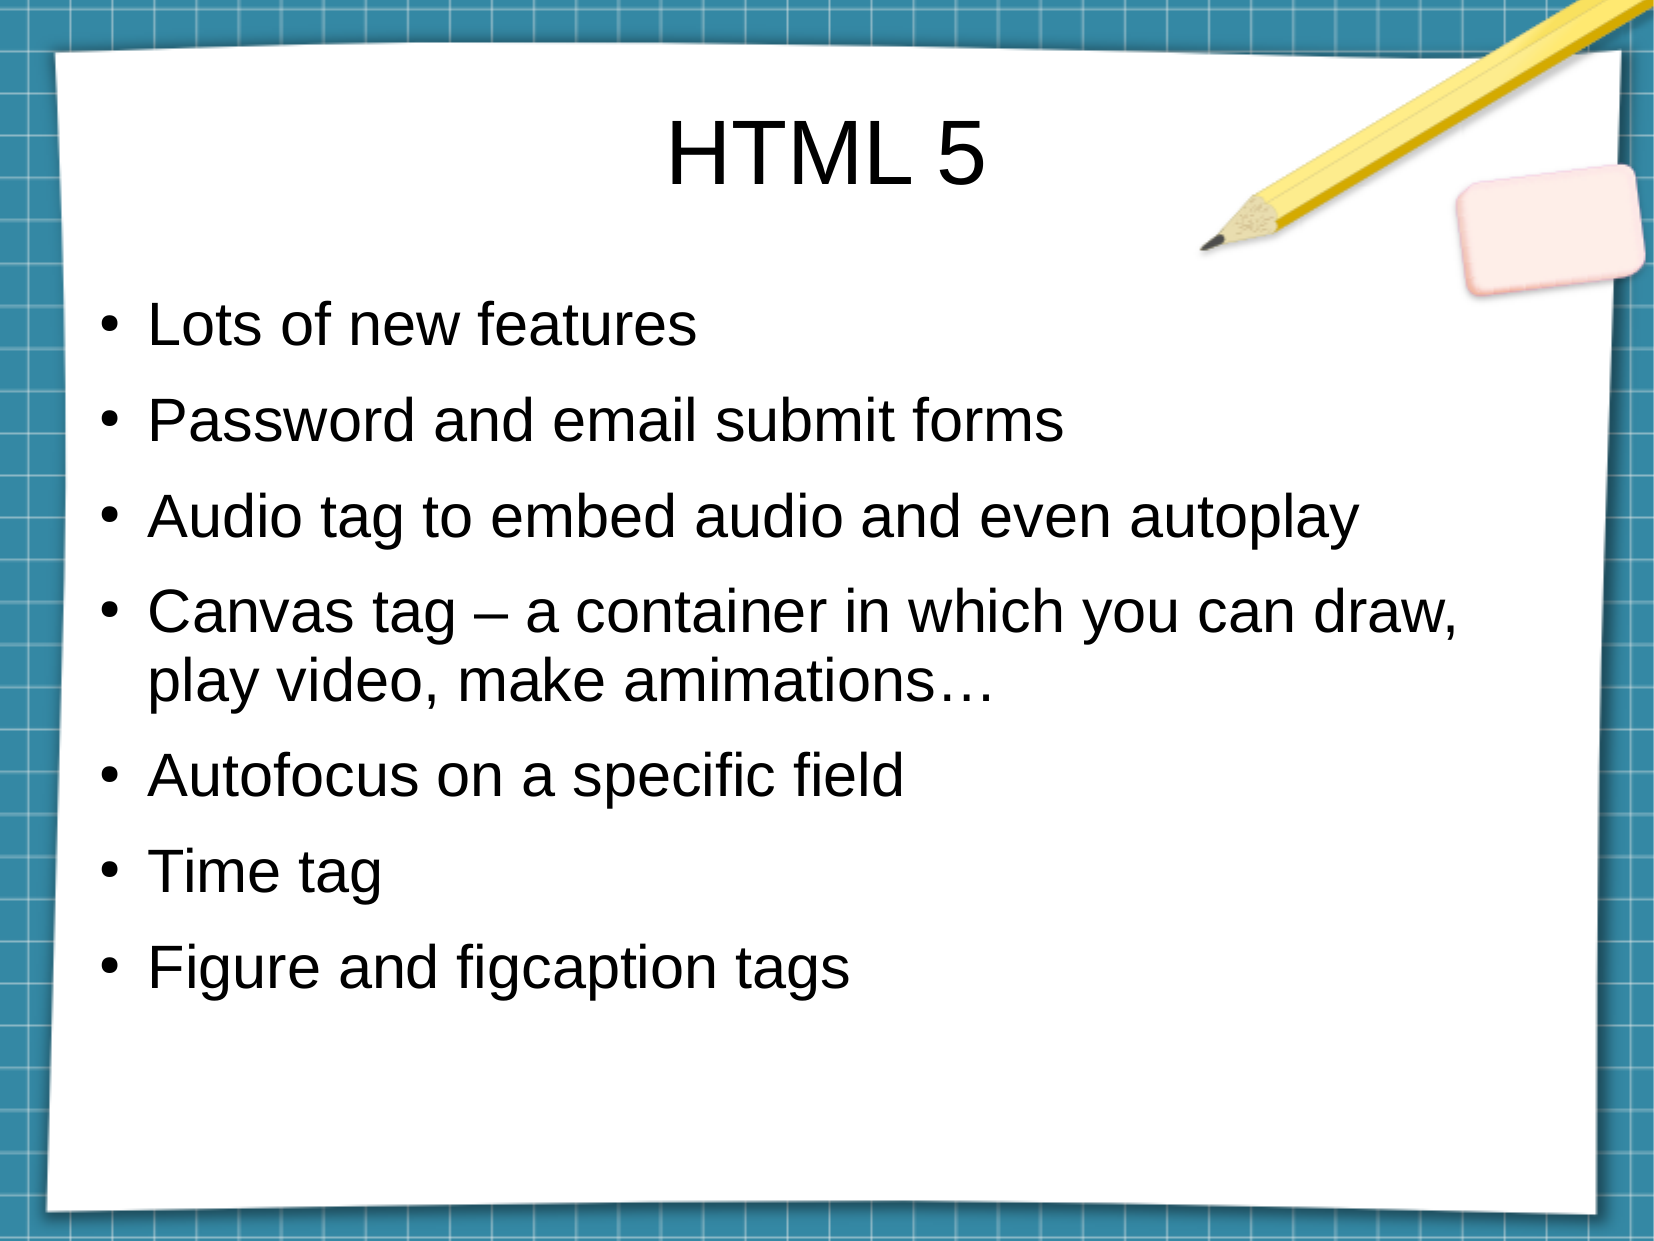

# HTML 5
Lots of new features
Password and email submit forms
Audio tag to embed audio and even autoplay
Canvas tag – a container in which you can draw, play video, make amimations…
Autofocus on a specific field
Time tag
Figure and figcaption tags